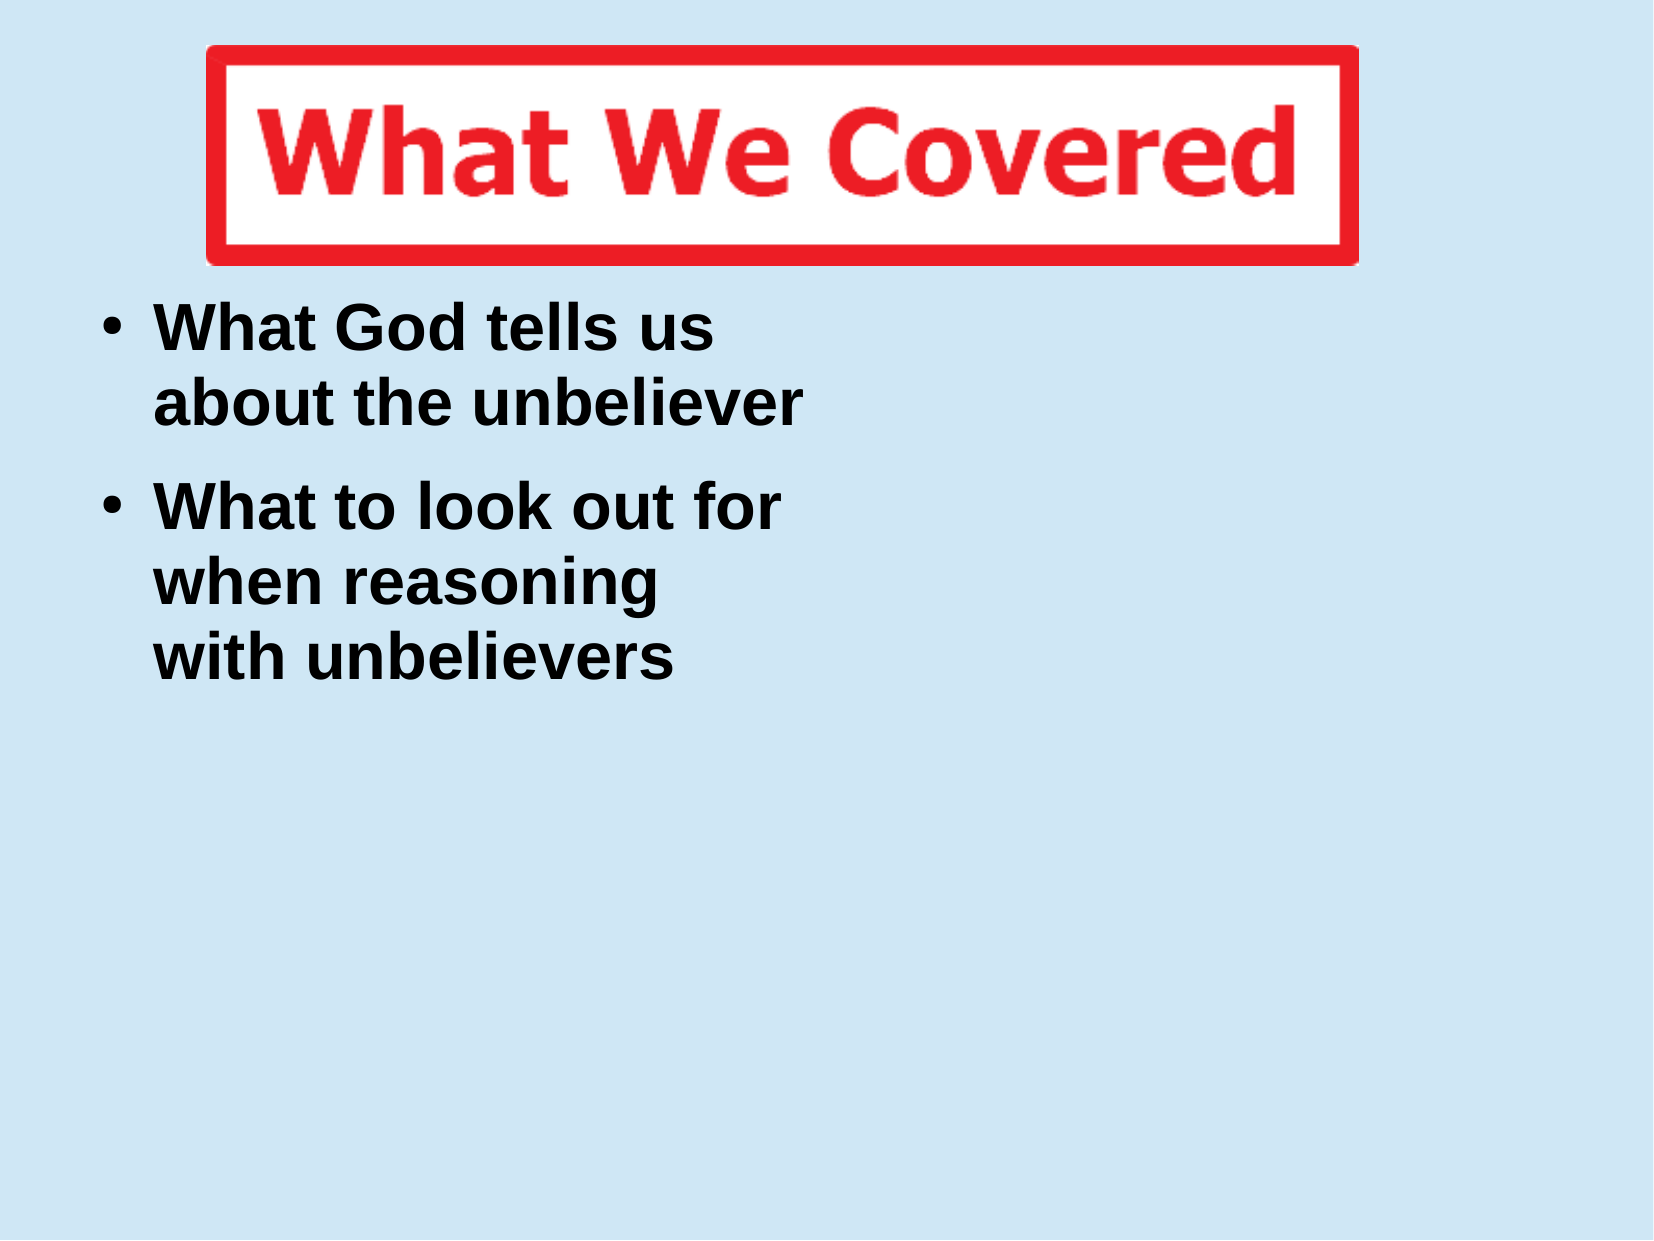

# What God tells us about the unbeliever
What to look out for
when reasoning
with unbelievers